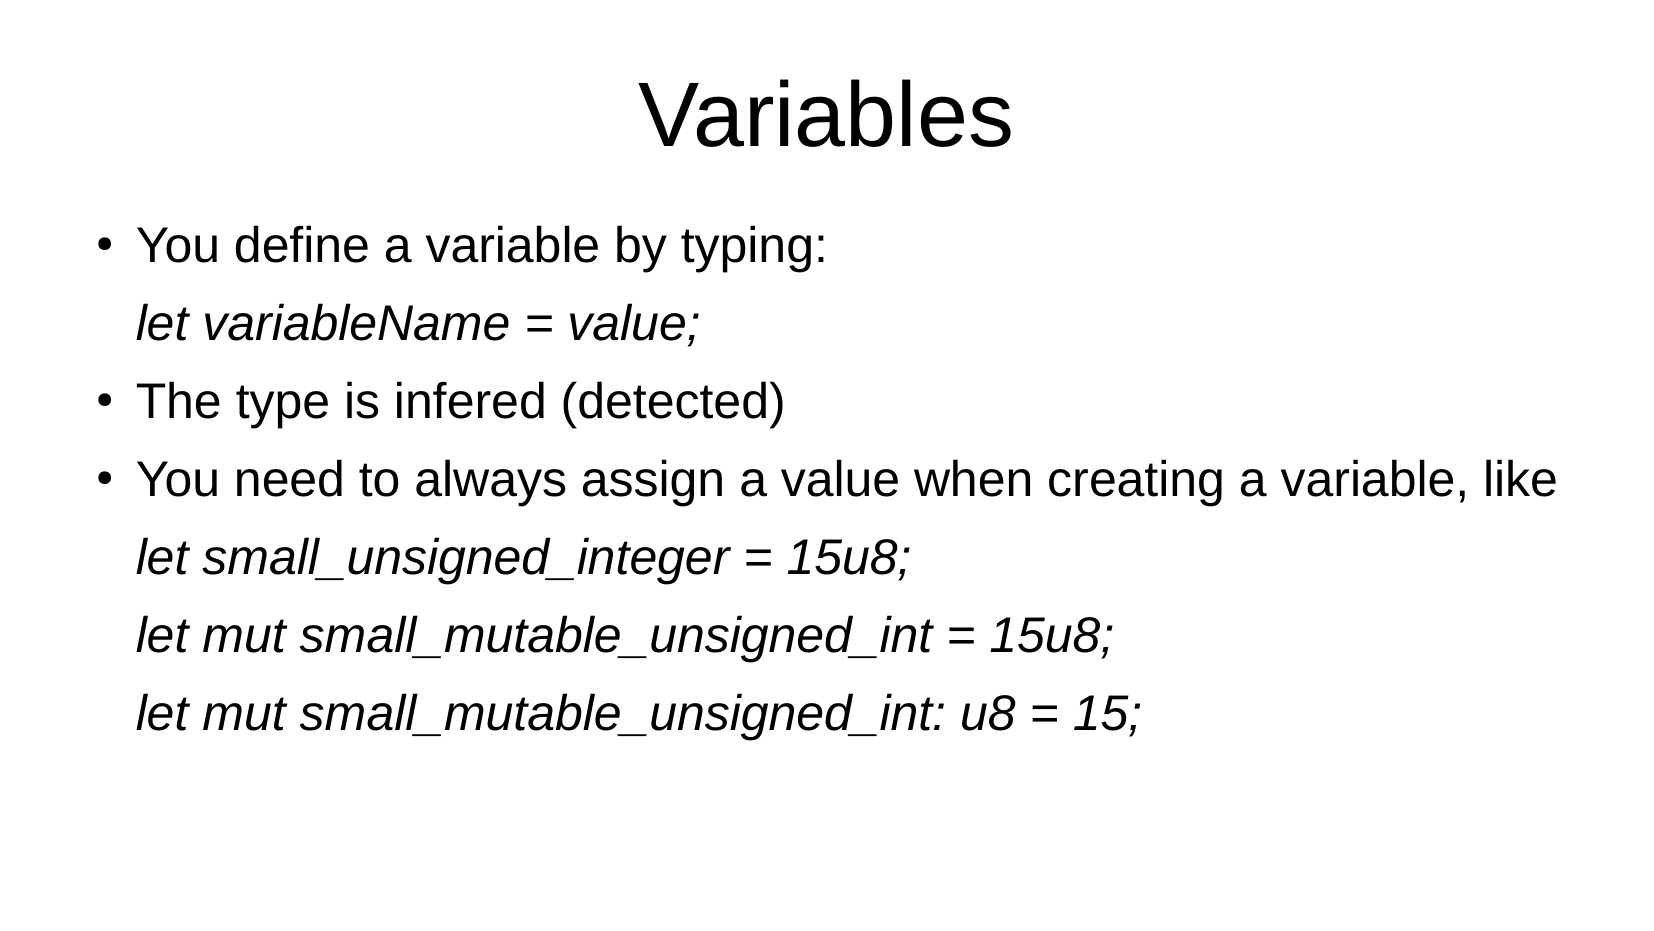

# Variables
You define a variable by typing:
let variableName = value;
The type is infered (detected)
You need to always assign a value when creating a variable, like
let small_unsigned_integer = 15u8;
let mut small_mutable_unsigned_int = 15u8;
let mut small_mutable_unsigned_int: u8 = 15;